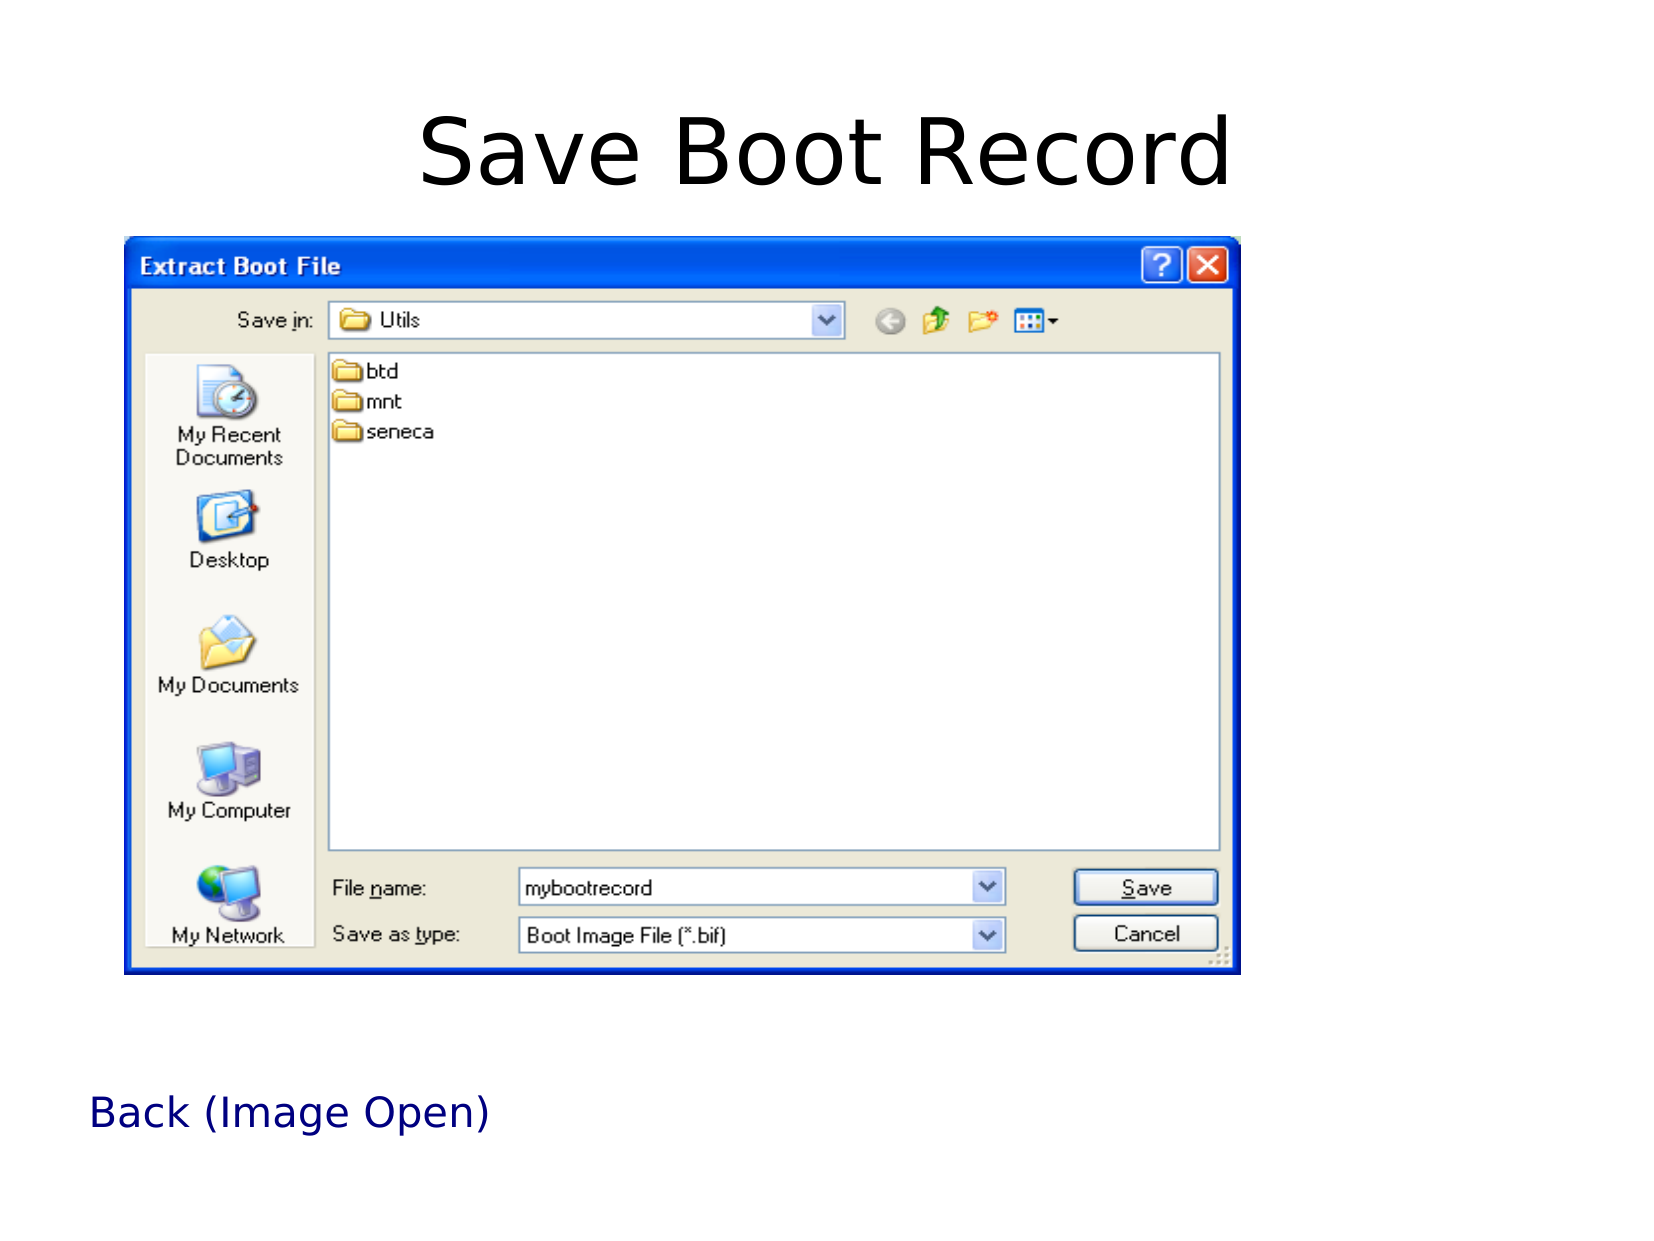

# Save Boot Record
Back (Image Open)